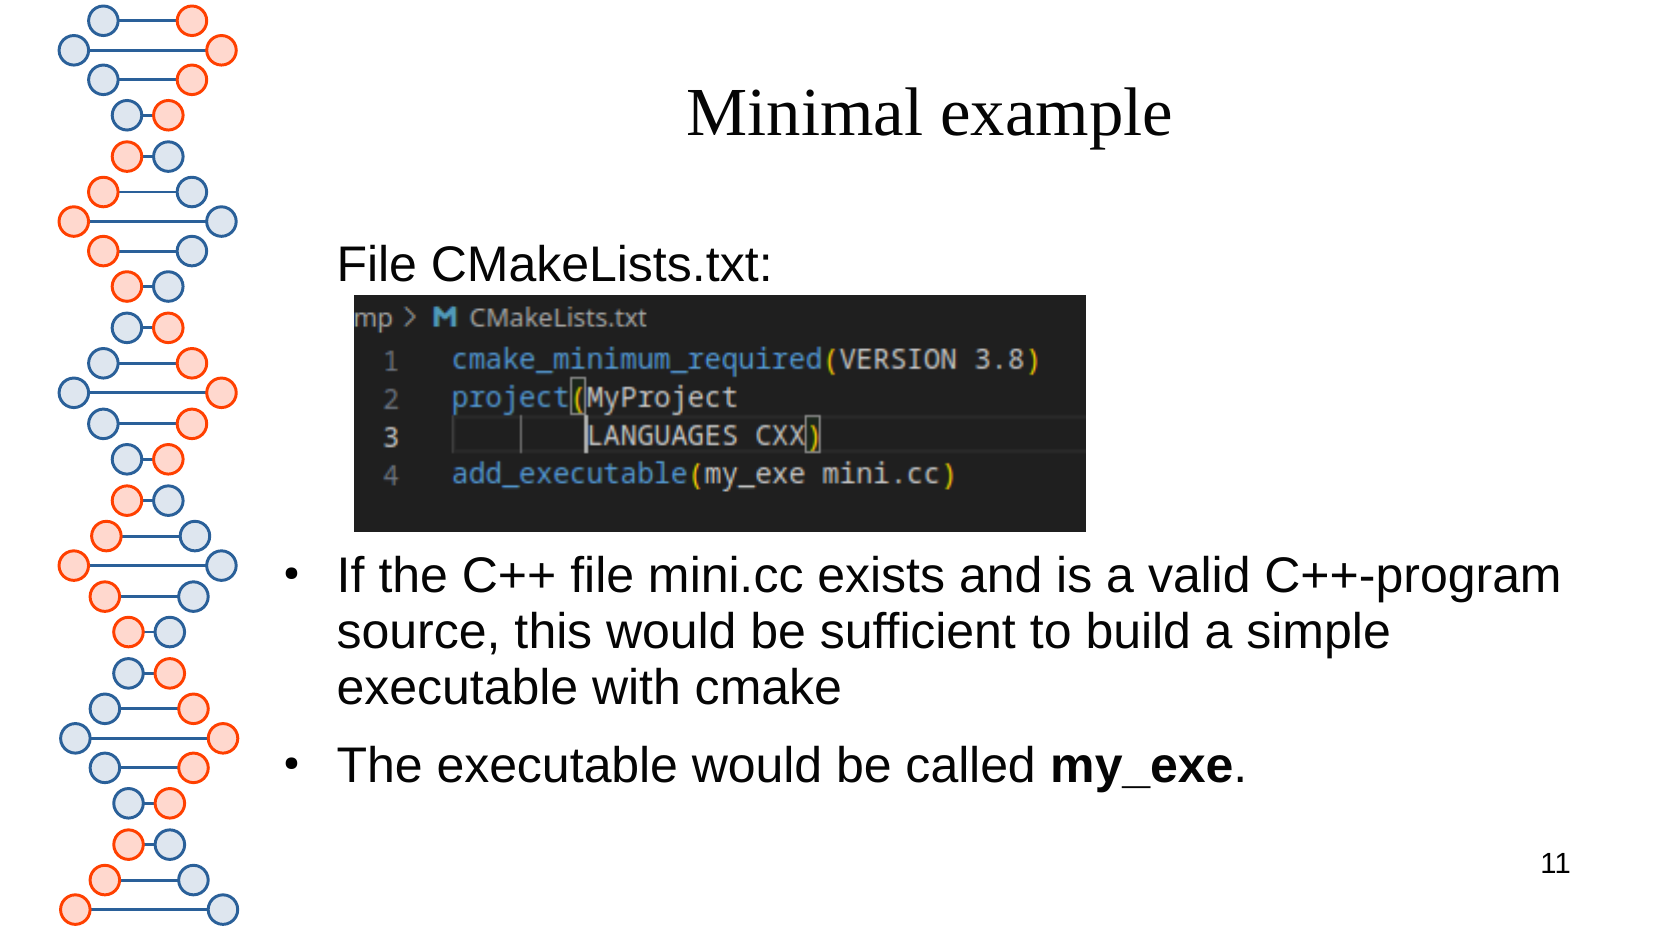

# Minimal example
File CMakeLists.txt:
If the C++ file mini.cc exists and is a valid C++-program source, this would be sufficient to build a simple executable with cmake
The executable would be called my_exe.
11